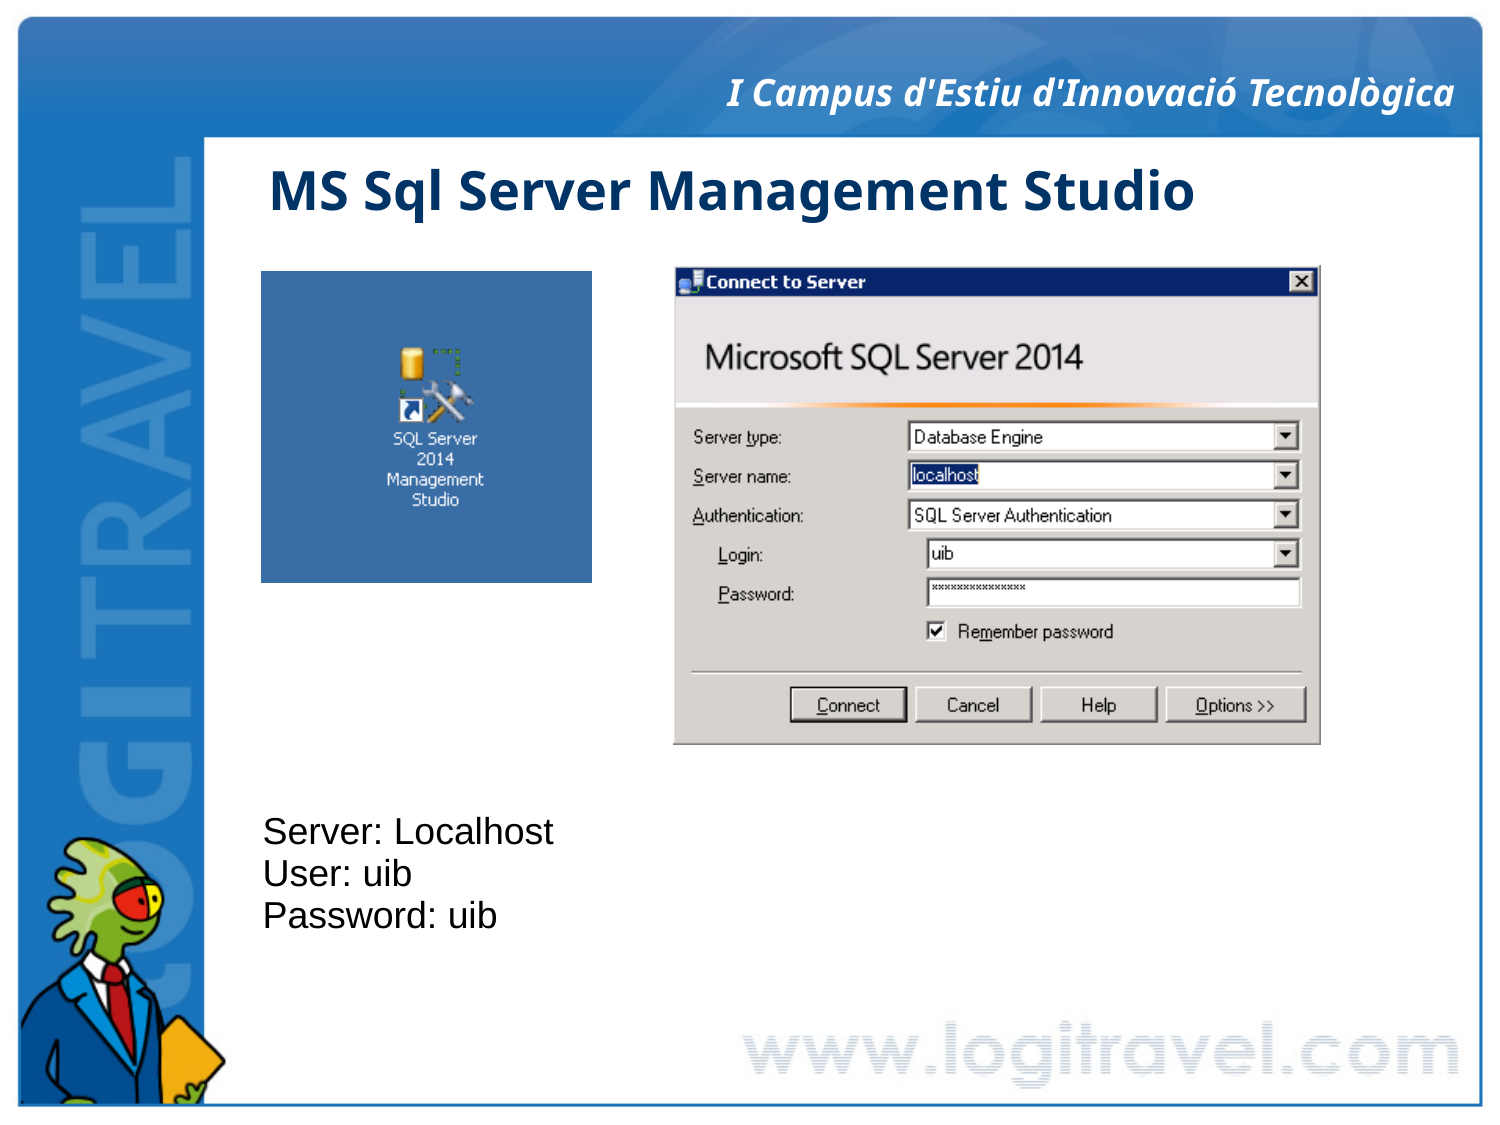

I Campus d'Estiu d'Innovació Tecnològica
MS Sql Server Management Studio
Server: Localhost
User: uib
Password: uib